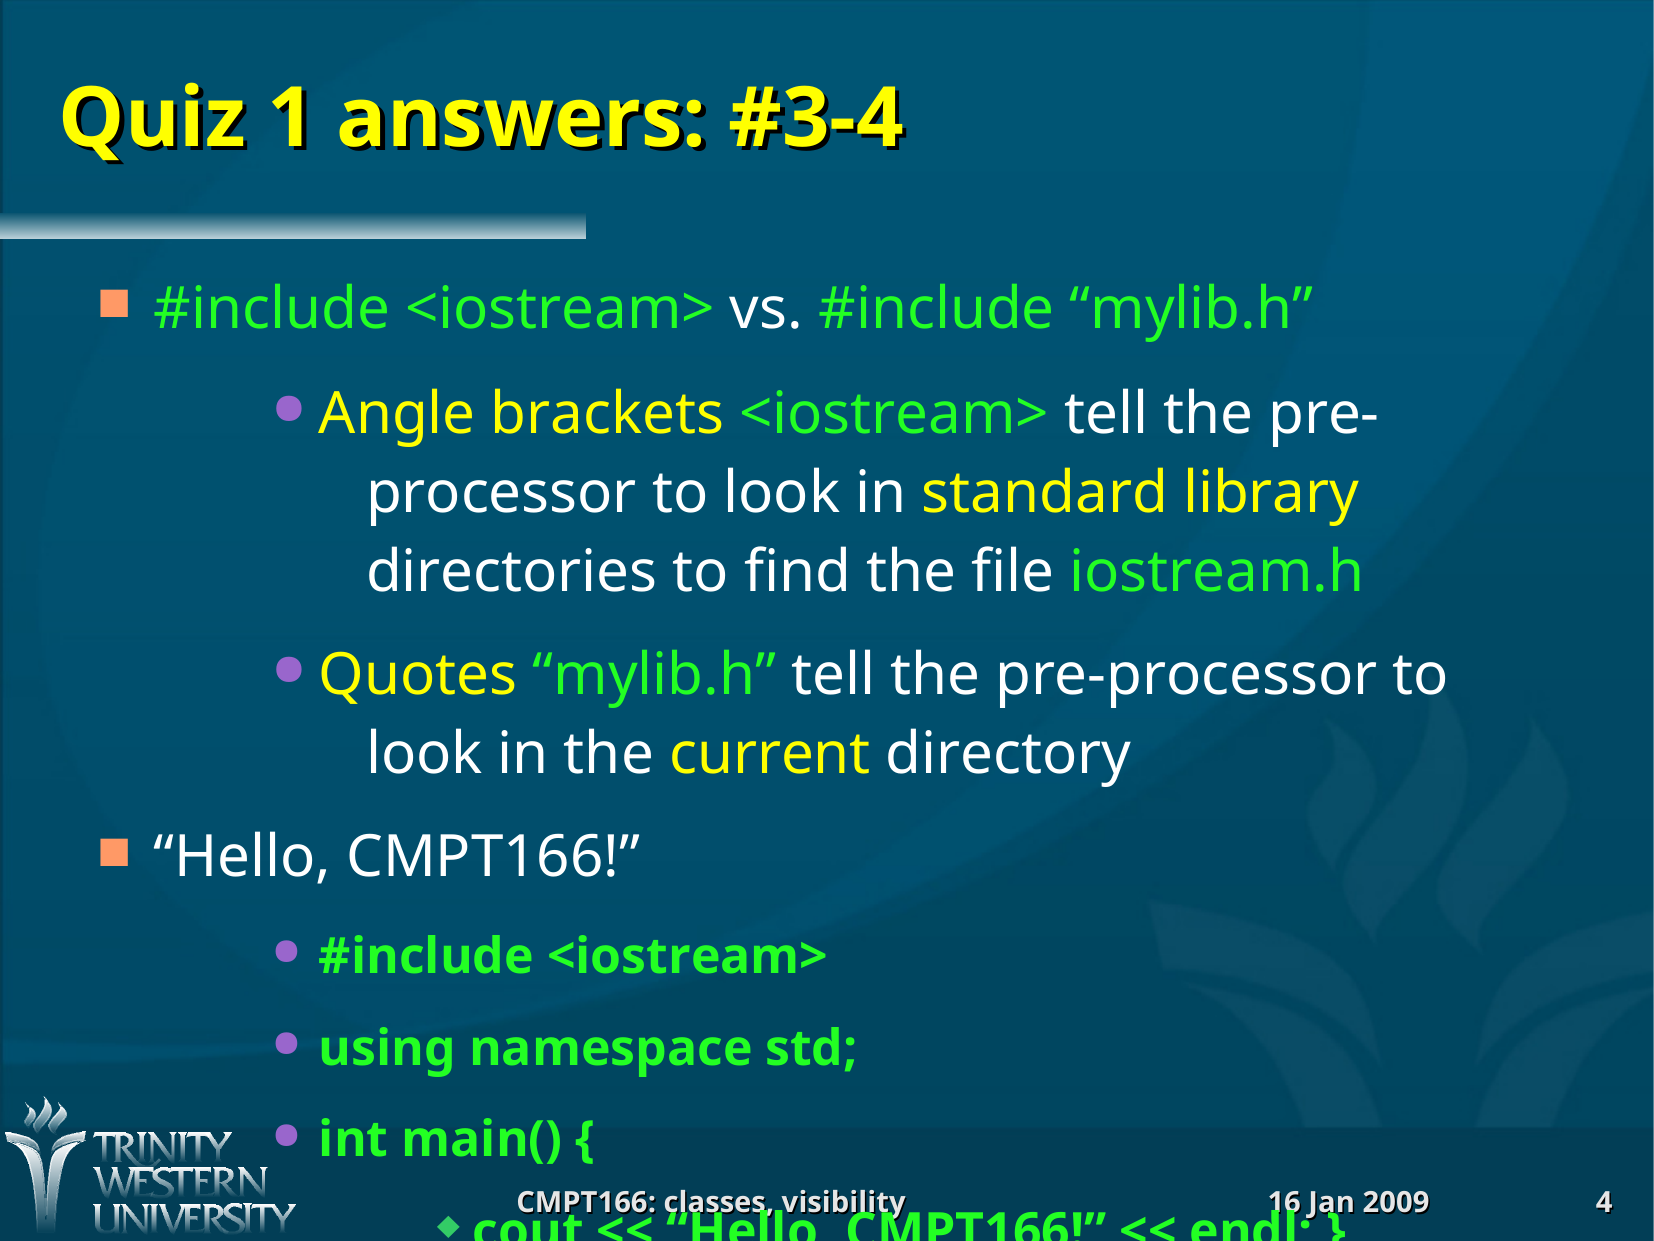

# Quiz 1 answers: #3-4
#include <iostream> vs. #include “mylib.h”
Angle brackets <iostream> tell the pre-processor to look in standard library directories to find the file iostream.h
Quotes “mylib.h” tell the pre-processor to look in the current directory
“Hello, CMPT166!”
#include <iostream>
using namespace std;
int main() {
cout << “Hello, CMPT166!” << endl; }
CMPT166: classes, visibility
16 Jan 2009
4